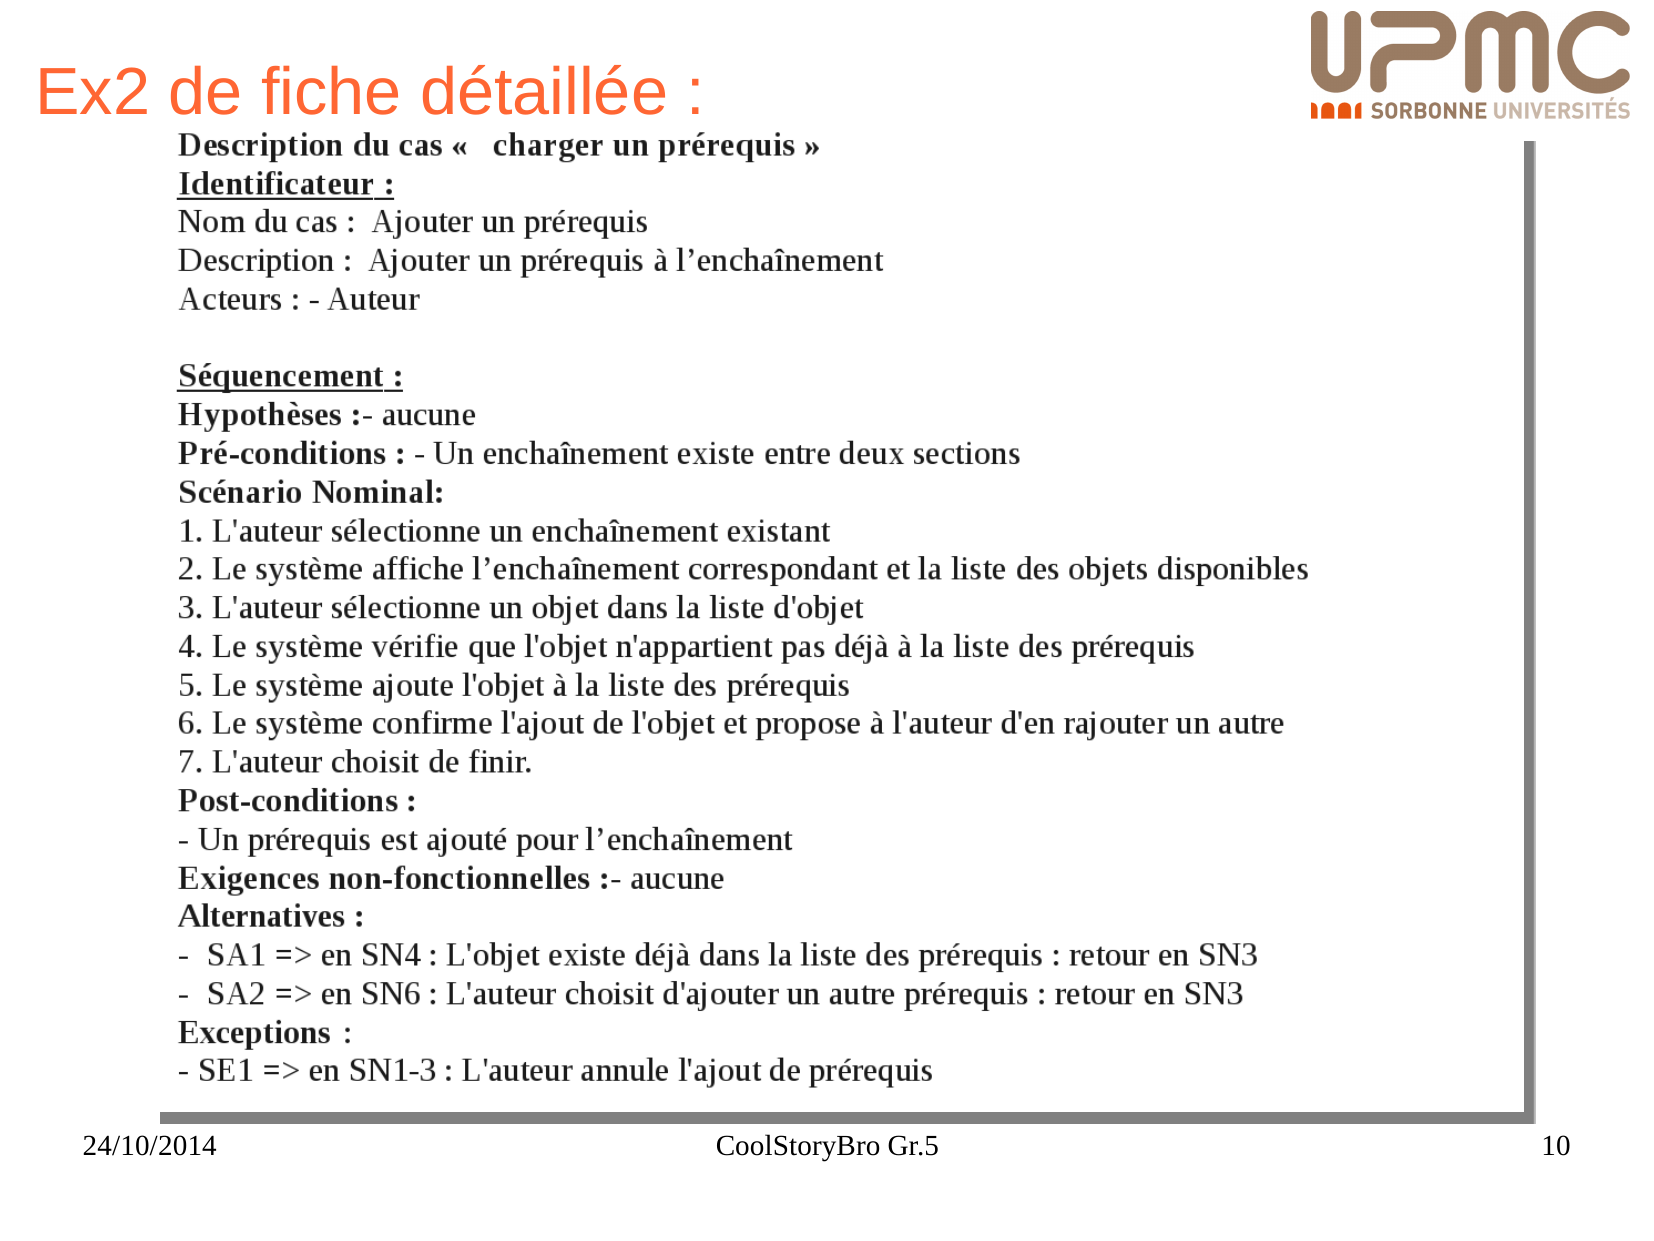

# Ex2 de fiche détaillée :
24/10/2014
CoolStoryBro Gr.5
10